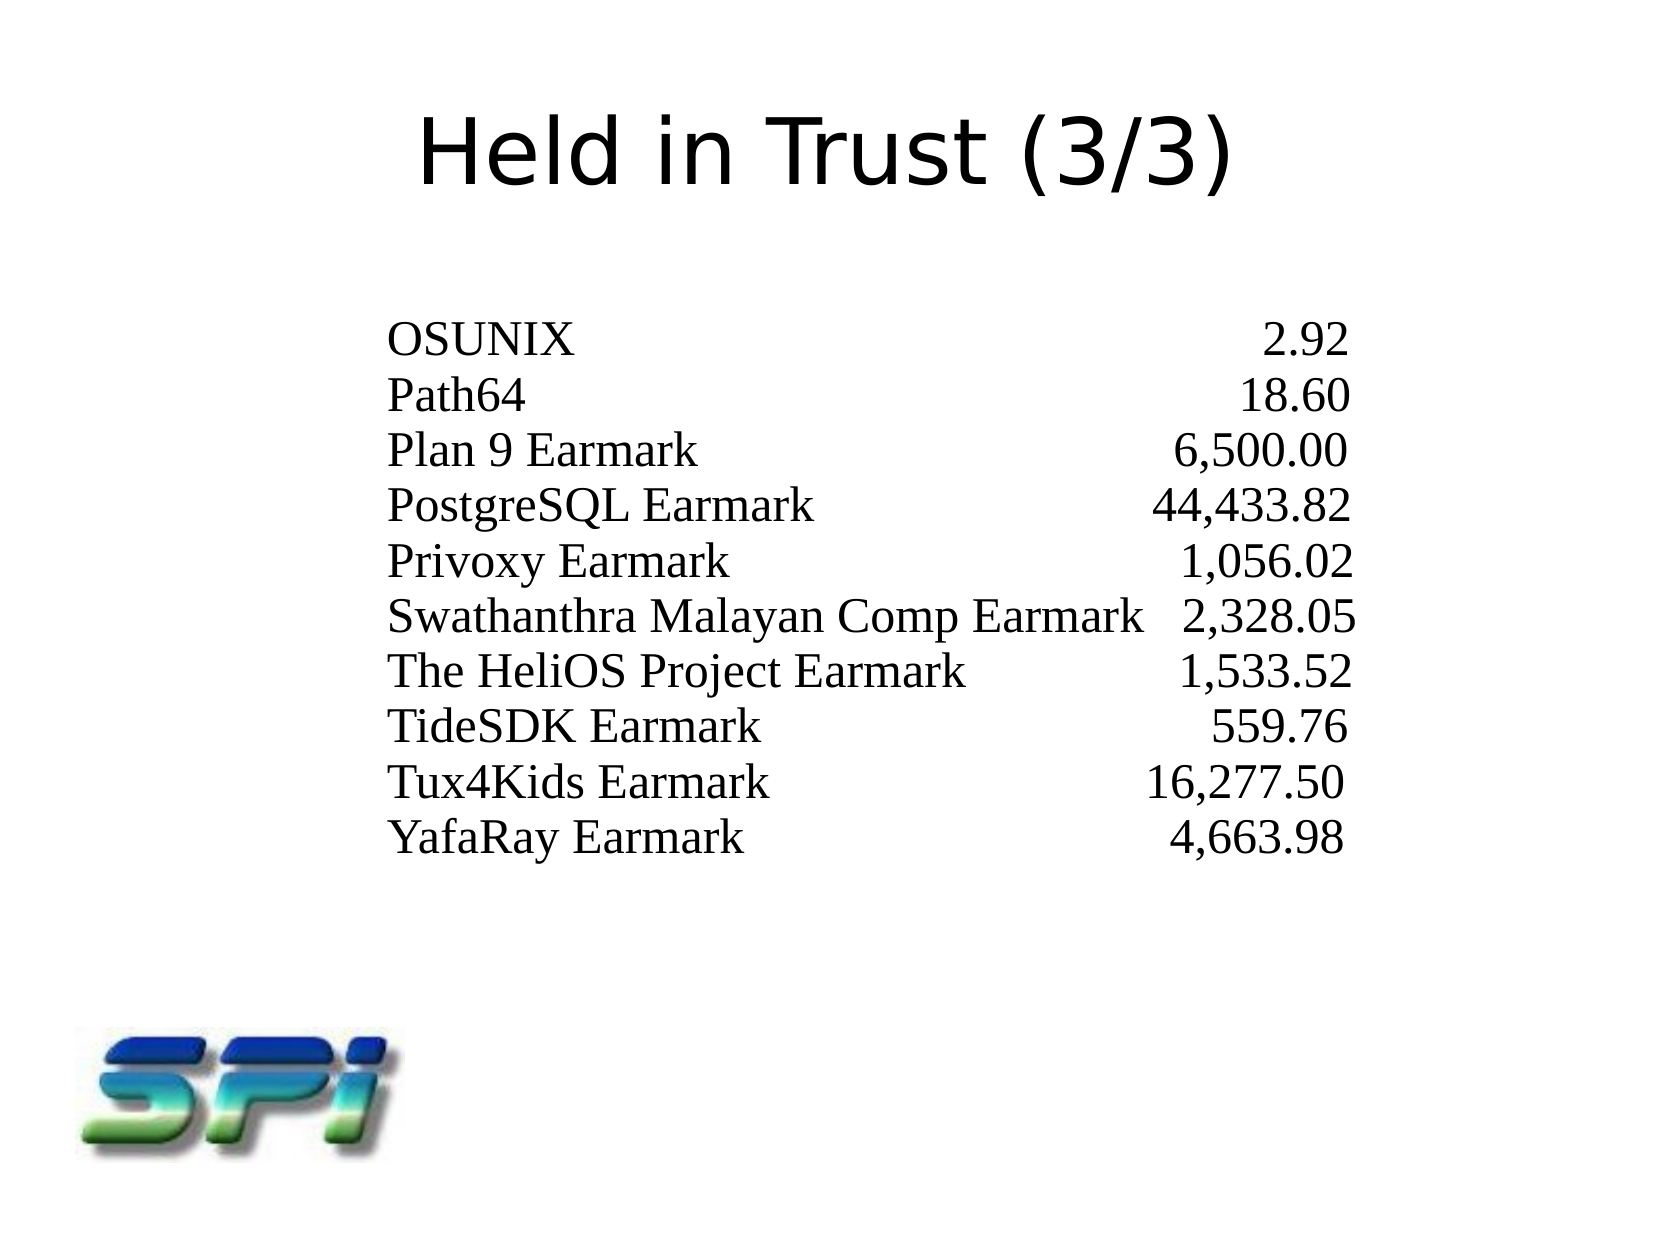

# Held in Trust (3/3)
	 OSUNIX 2.92
	 Path64 18.60
	 Plan 9 Earmark 6,500.00
	 PostgreSQL Earmark 44,433.82
	 Privoxy Earmark 1,056.02
	 Swathanthra Malayan Comp Earmark 2,328.05
	 The HeliOS Project Earmark 1,533.52
	 TideSDK Earmark 559.76
	 Tux4Kids Earmark 16,277.50
	 YafaRay Earmark 4,663.98